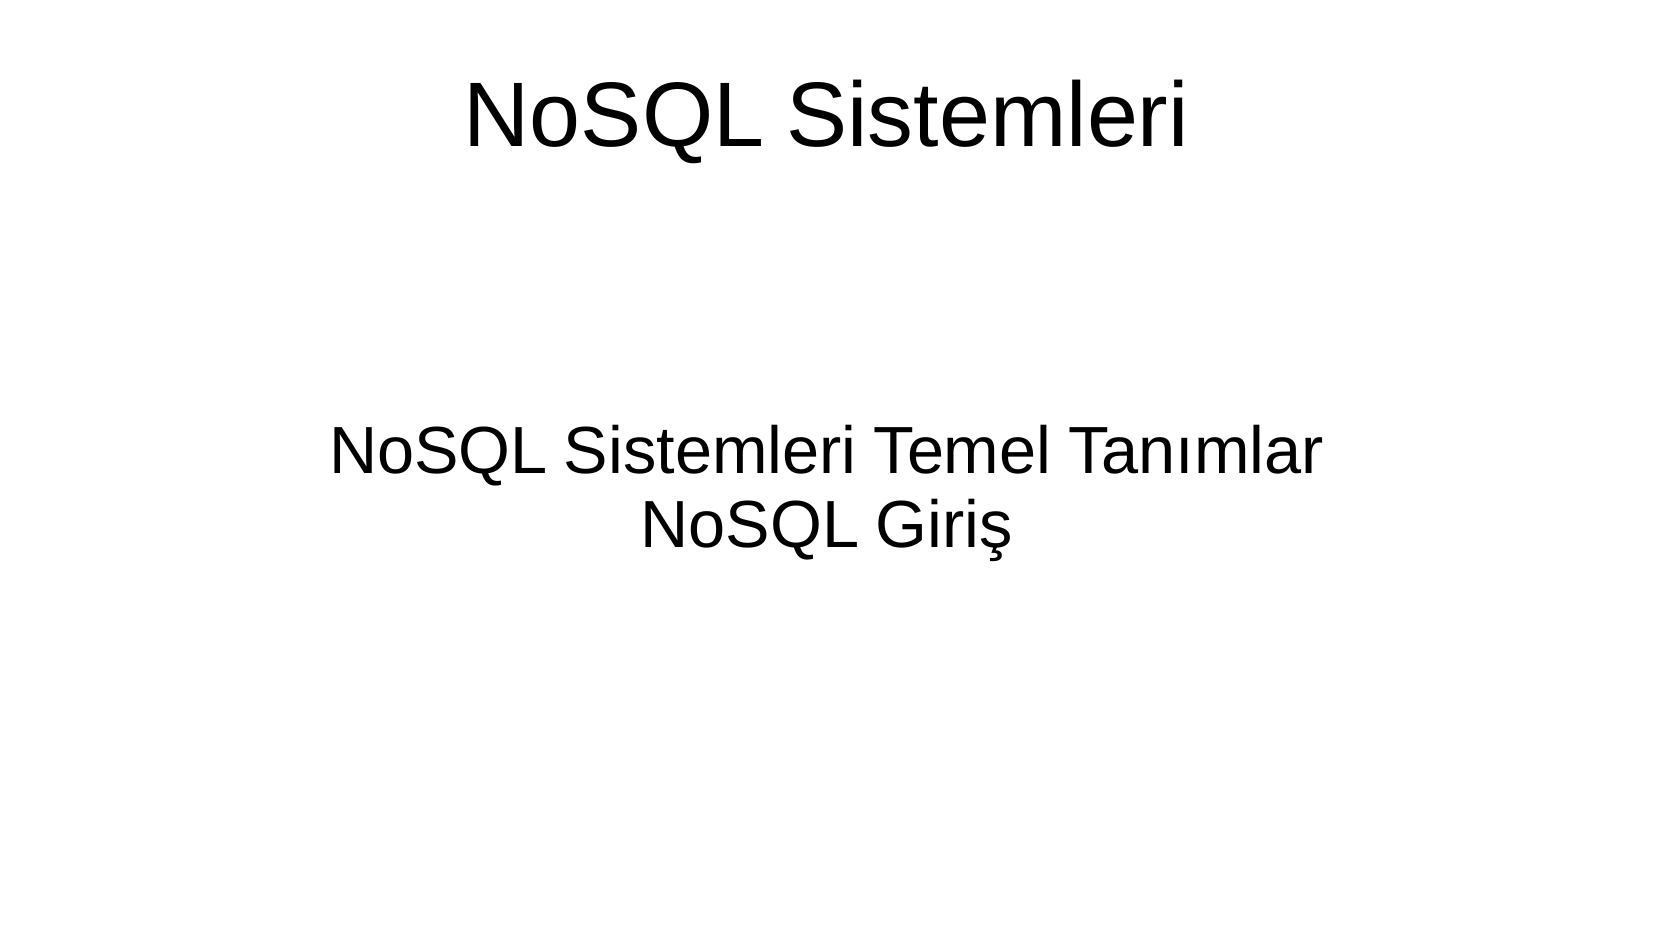

# NoSQL Sistemleri
NoSQL Sistemleri Temel Tanımlar
NoSQL Giriş